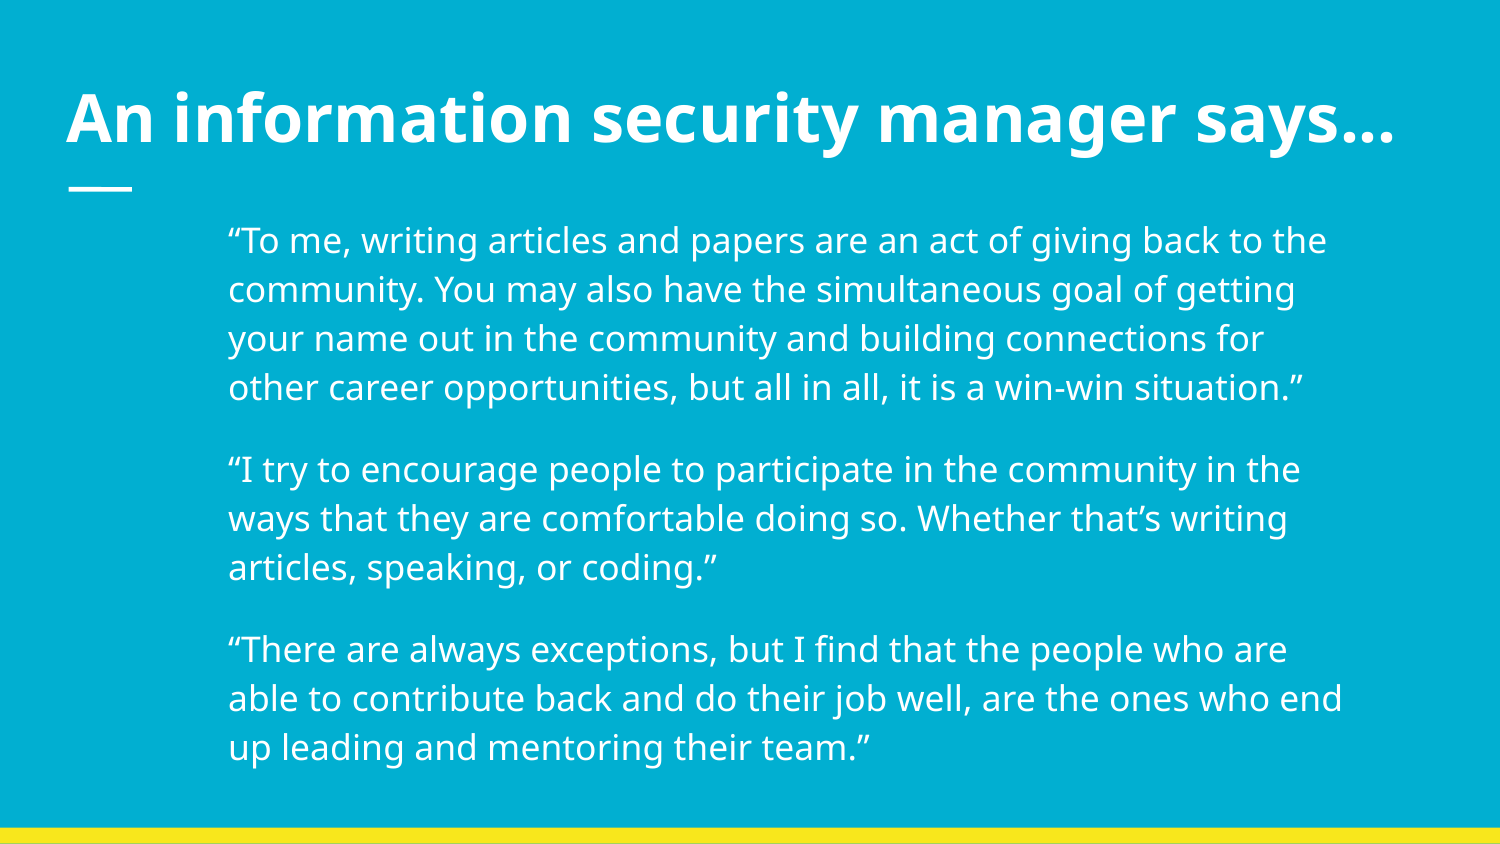

# An information security manager says...
“To me, writing articles and papers are an act of giving back to the community. You may also have the simultaneous goal of getting your name out in the community and building connections for other career opportunities, but all in all, it is a win-win situation.”
“I try to encourage people to participate in the community in the ways that they are comfortable doing so. Whether that’s writing articles, speaking, or coding.”
“There are always exceptions, but I find that the people who are able to contribute back and do their job well, are the ones who end up leading and mentoring their team.”